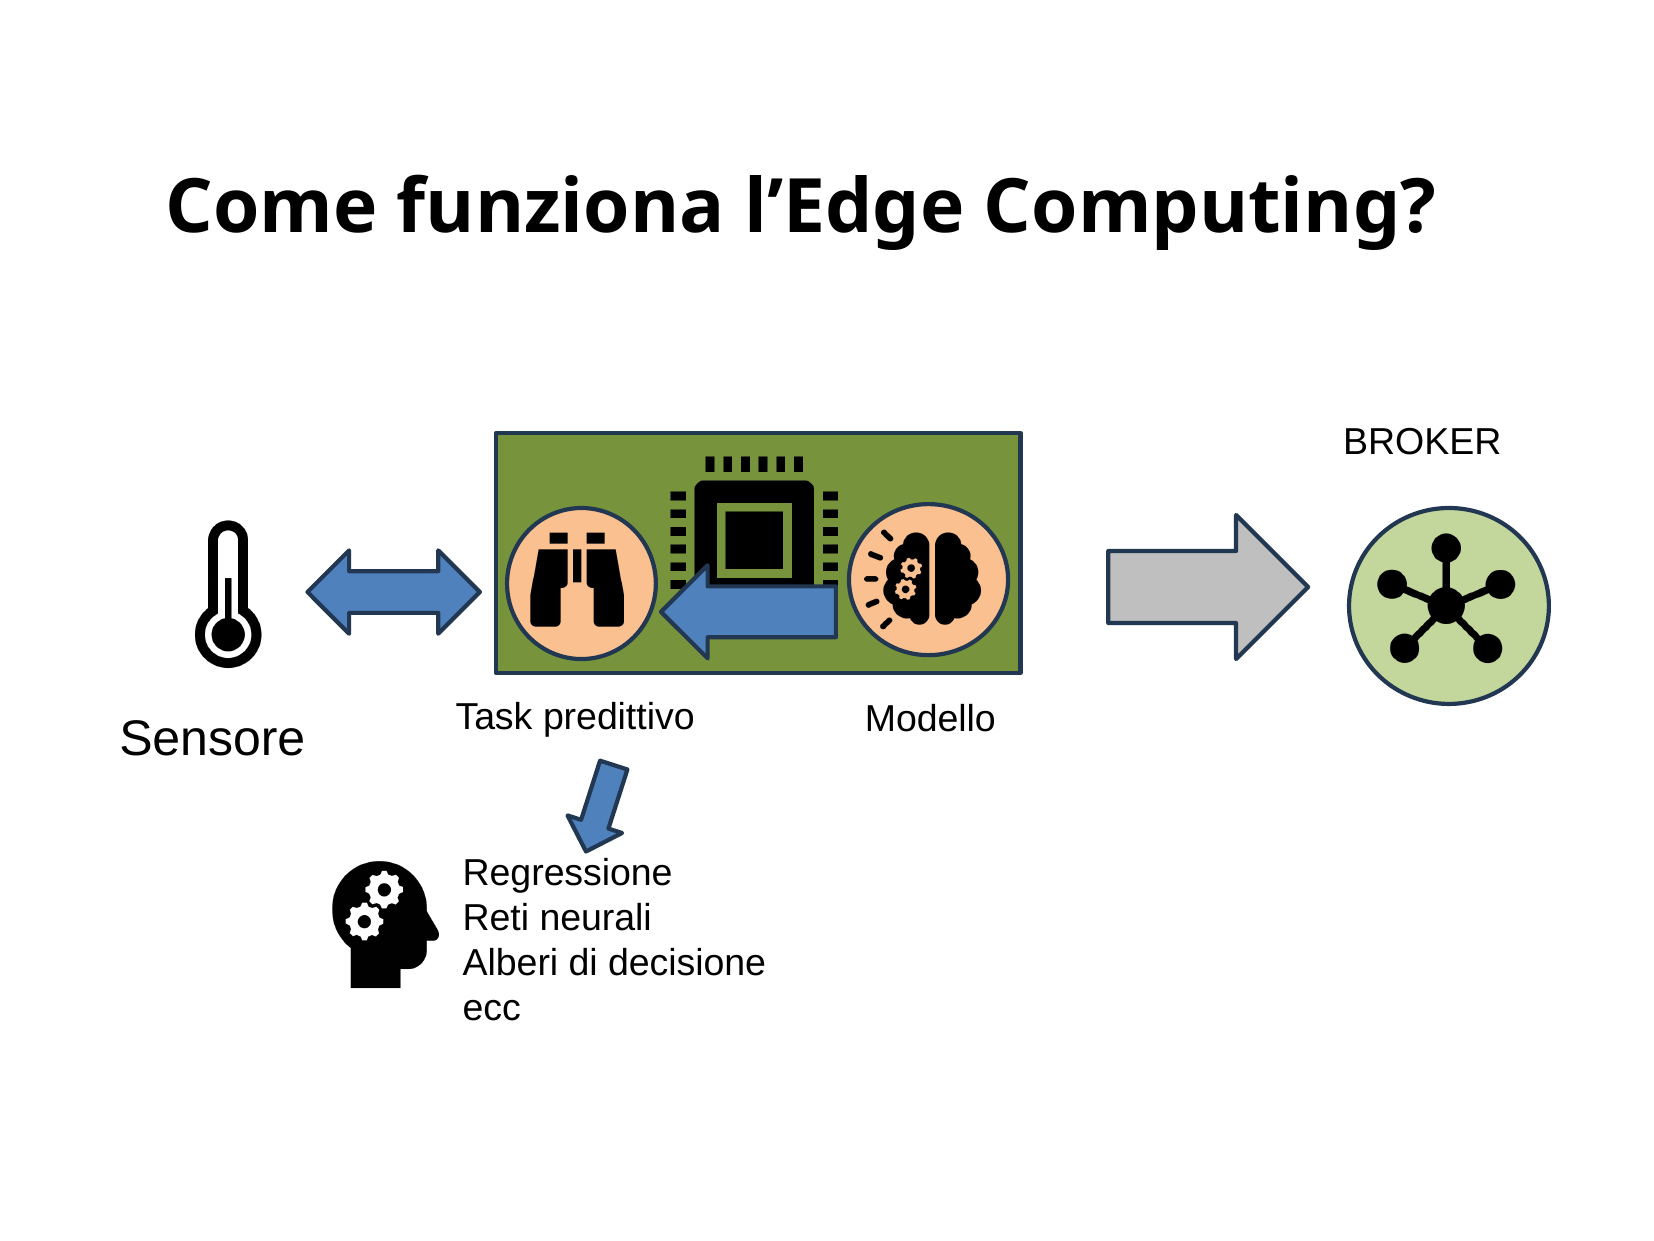

Come funziona l’Edge Computing?
BROKER
Task predittivo
Modello
Regressione
Reti neurali
Alberi di decisione
ecc
Sensore